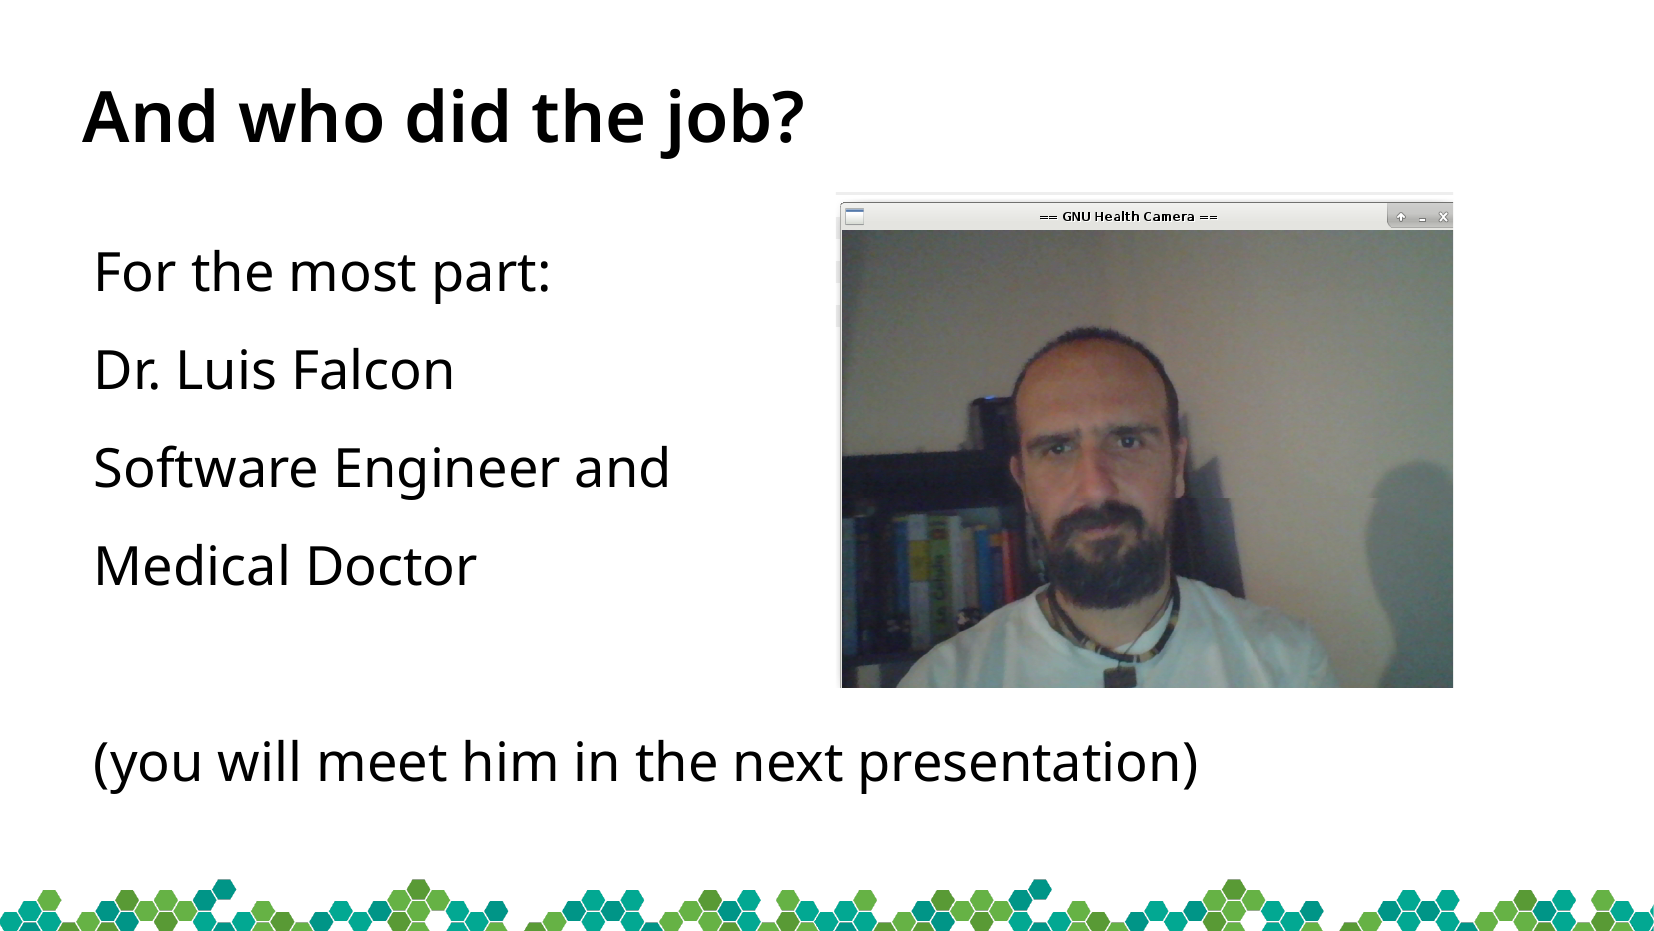

# And who did the job?
For the most part:
Dr. Luis Falcon
Software Engineer and
Medical Doctor
(you will meet him in the next presentation)